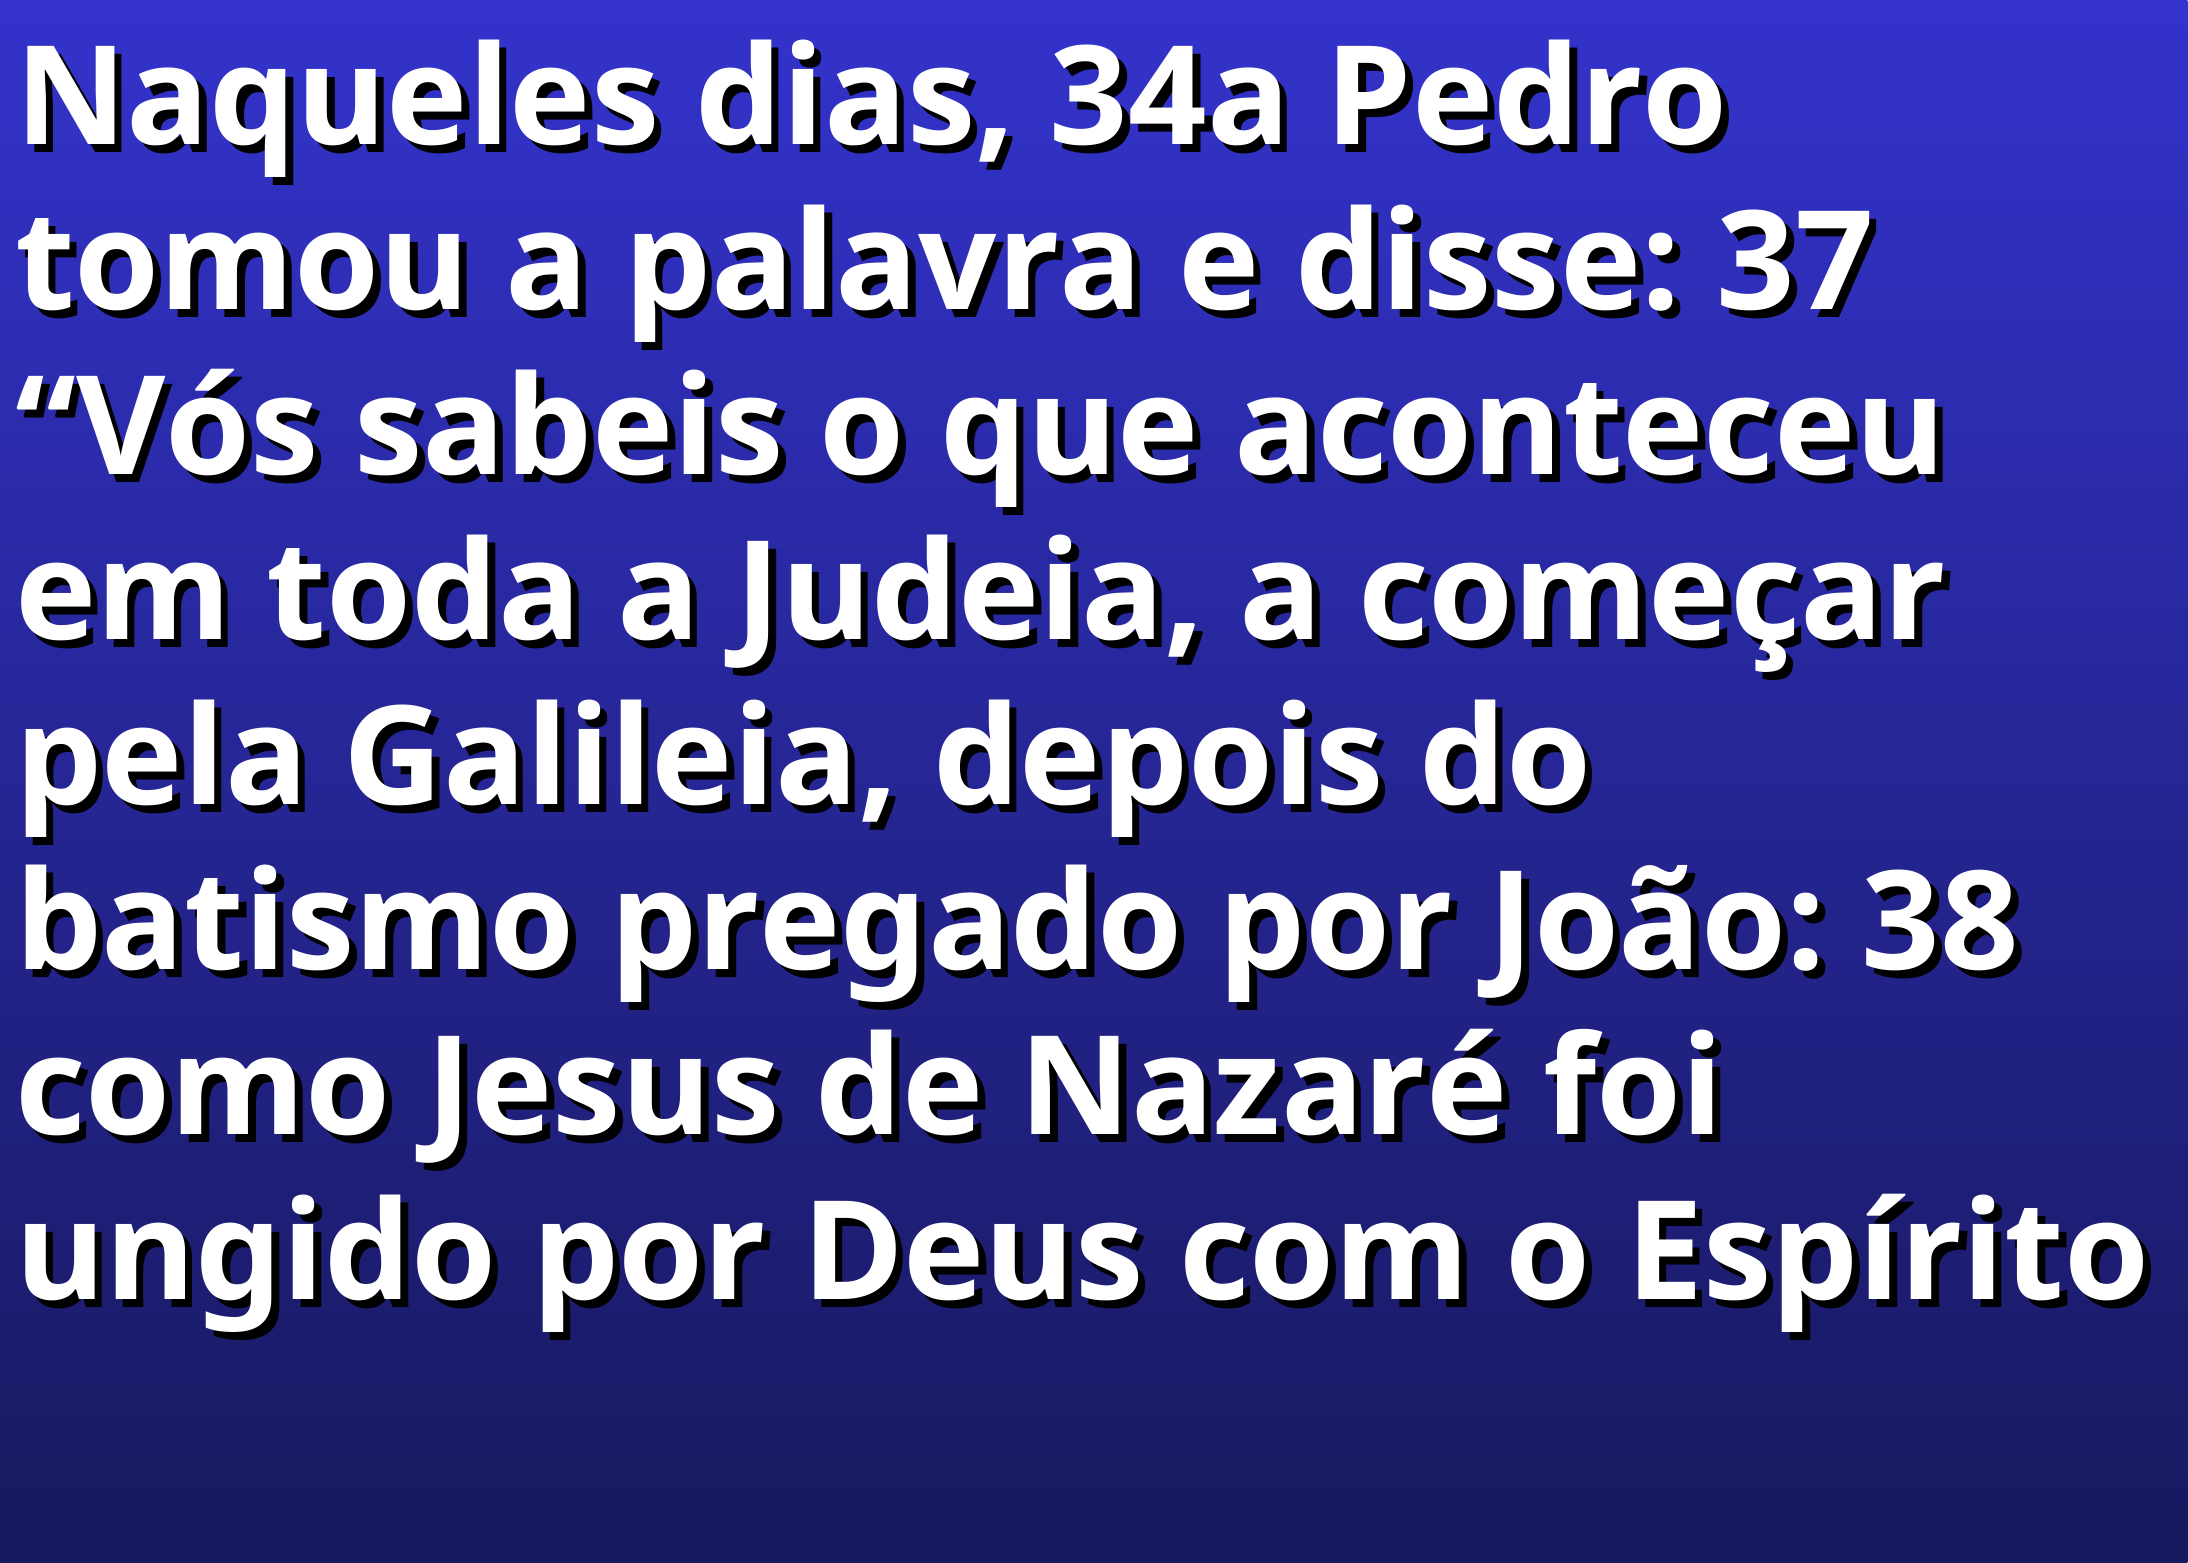

Naqueles dias, 34a Pedro tomou a palavra e disse: 37 “Vós sabeis o que aconteceu em toda a Judeia, a começar pela Galileia, depois do batismo pregado por João: 38 como Jesus de Nazaré foi ungido por Deus com o Espírito